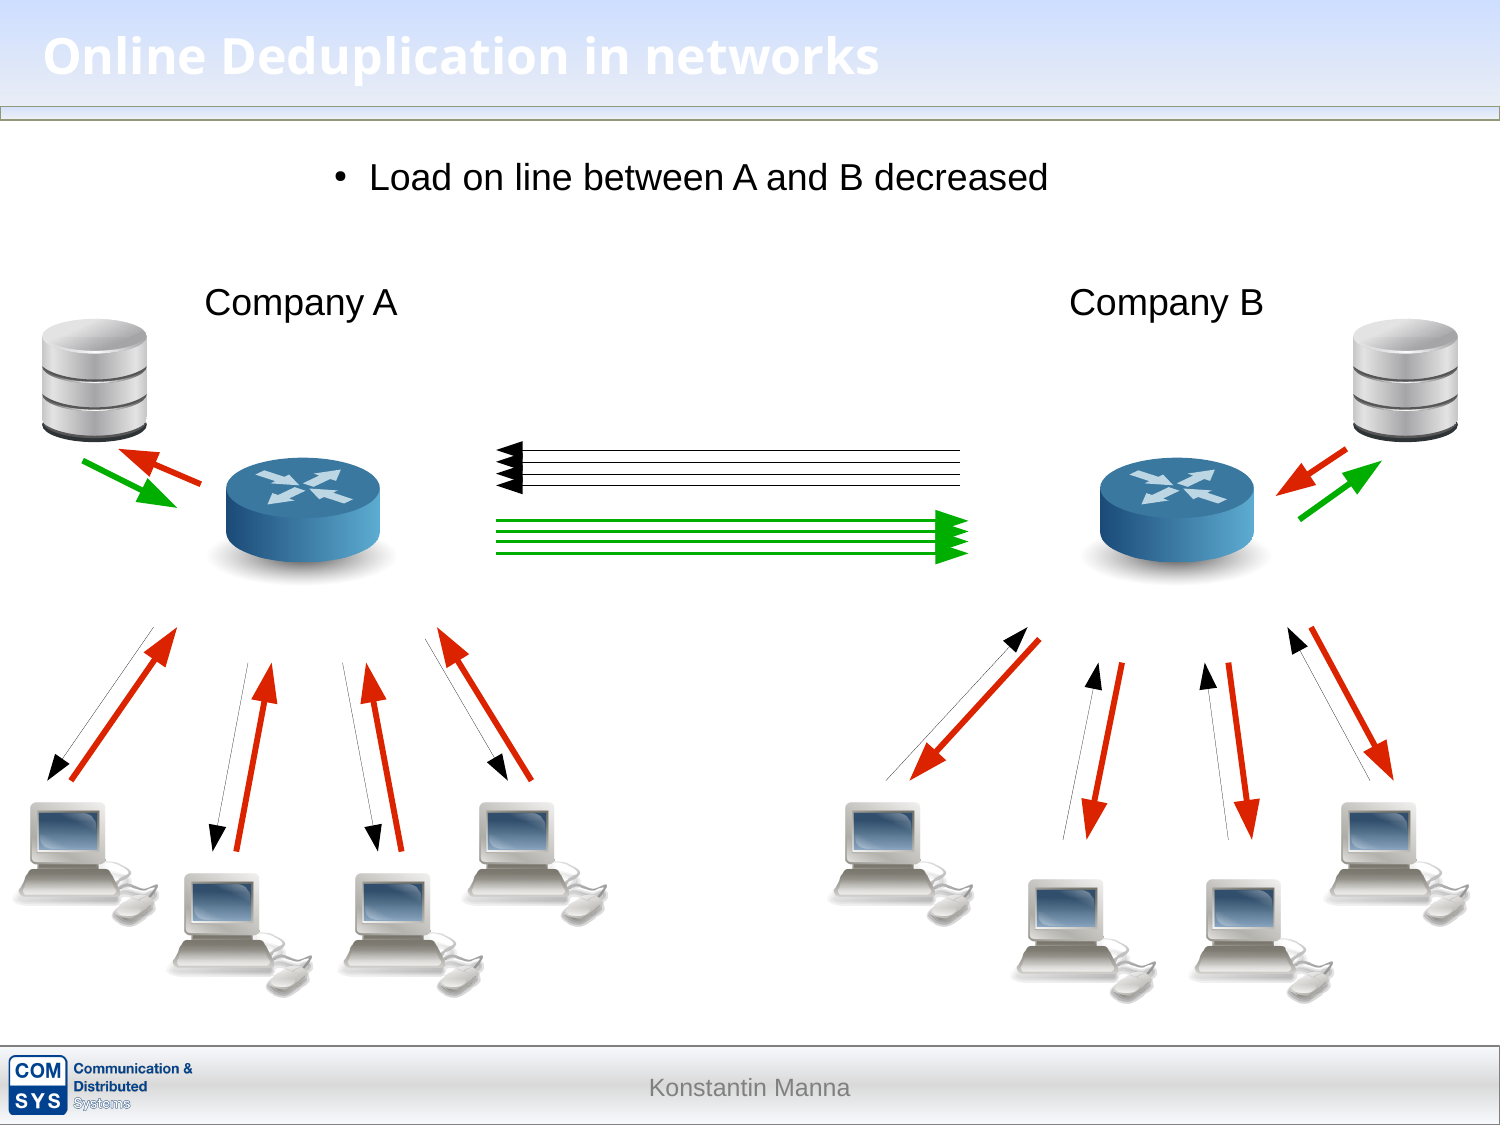

# Online Deduplication in networks
Load on line between A and B decreased
		 Company A									 Company B